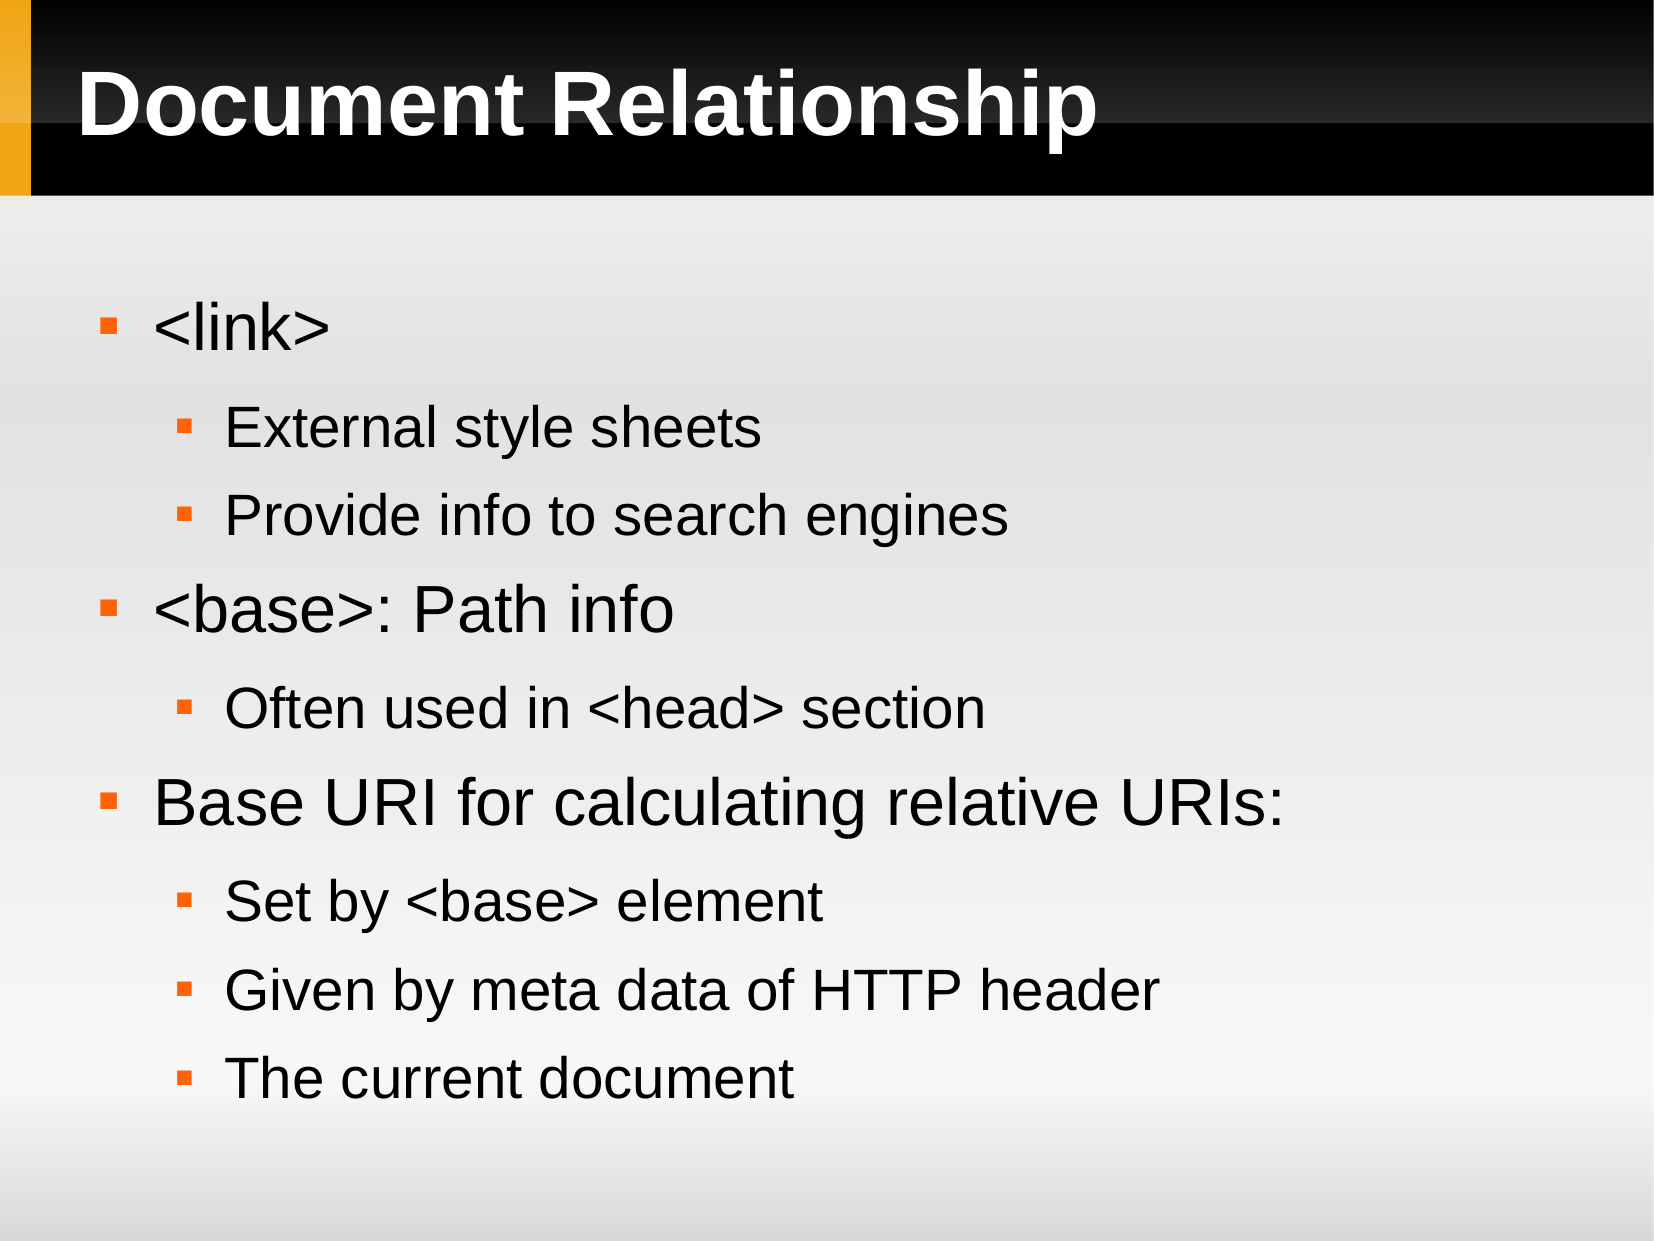

# Document Relationship
<link>
External style sheets
Provide info to search engines
<base>: Path info
Often used in <head> section
Base URI for calculating relative URIs:
Set by <base> element
Given by meta data of HTTP header
The current document